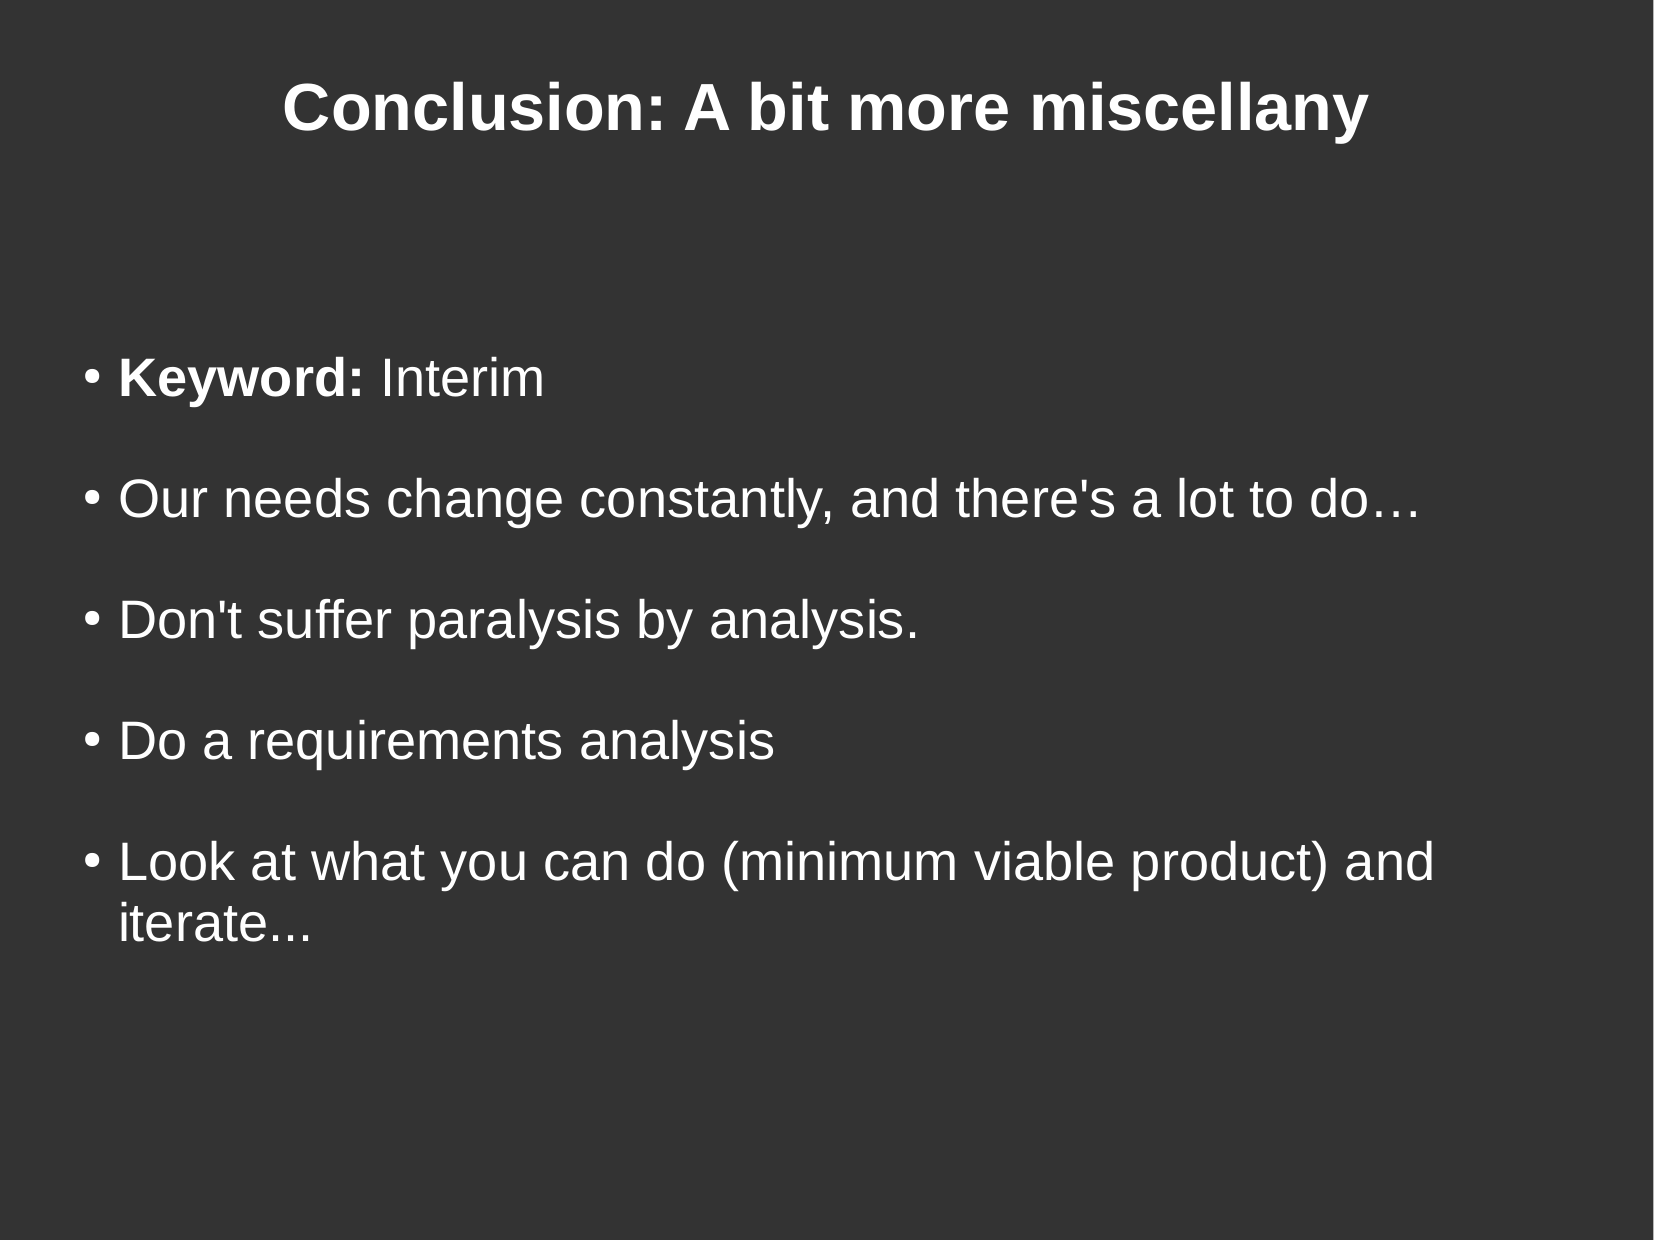

# Conclusion: A bit more miscellany
Keyword: Interim
Our needs change constantly, and there's a lot to do…
Don't suffer paralysis by analysis.
Do a requirements analysis
Look at what you can do (minimum viable product) and iterate...